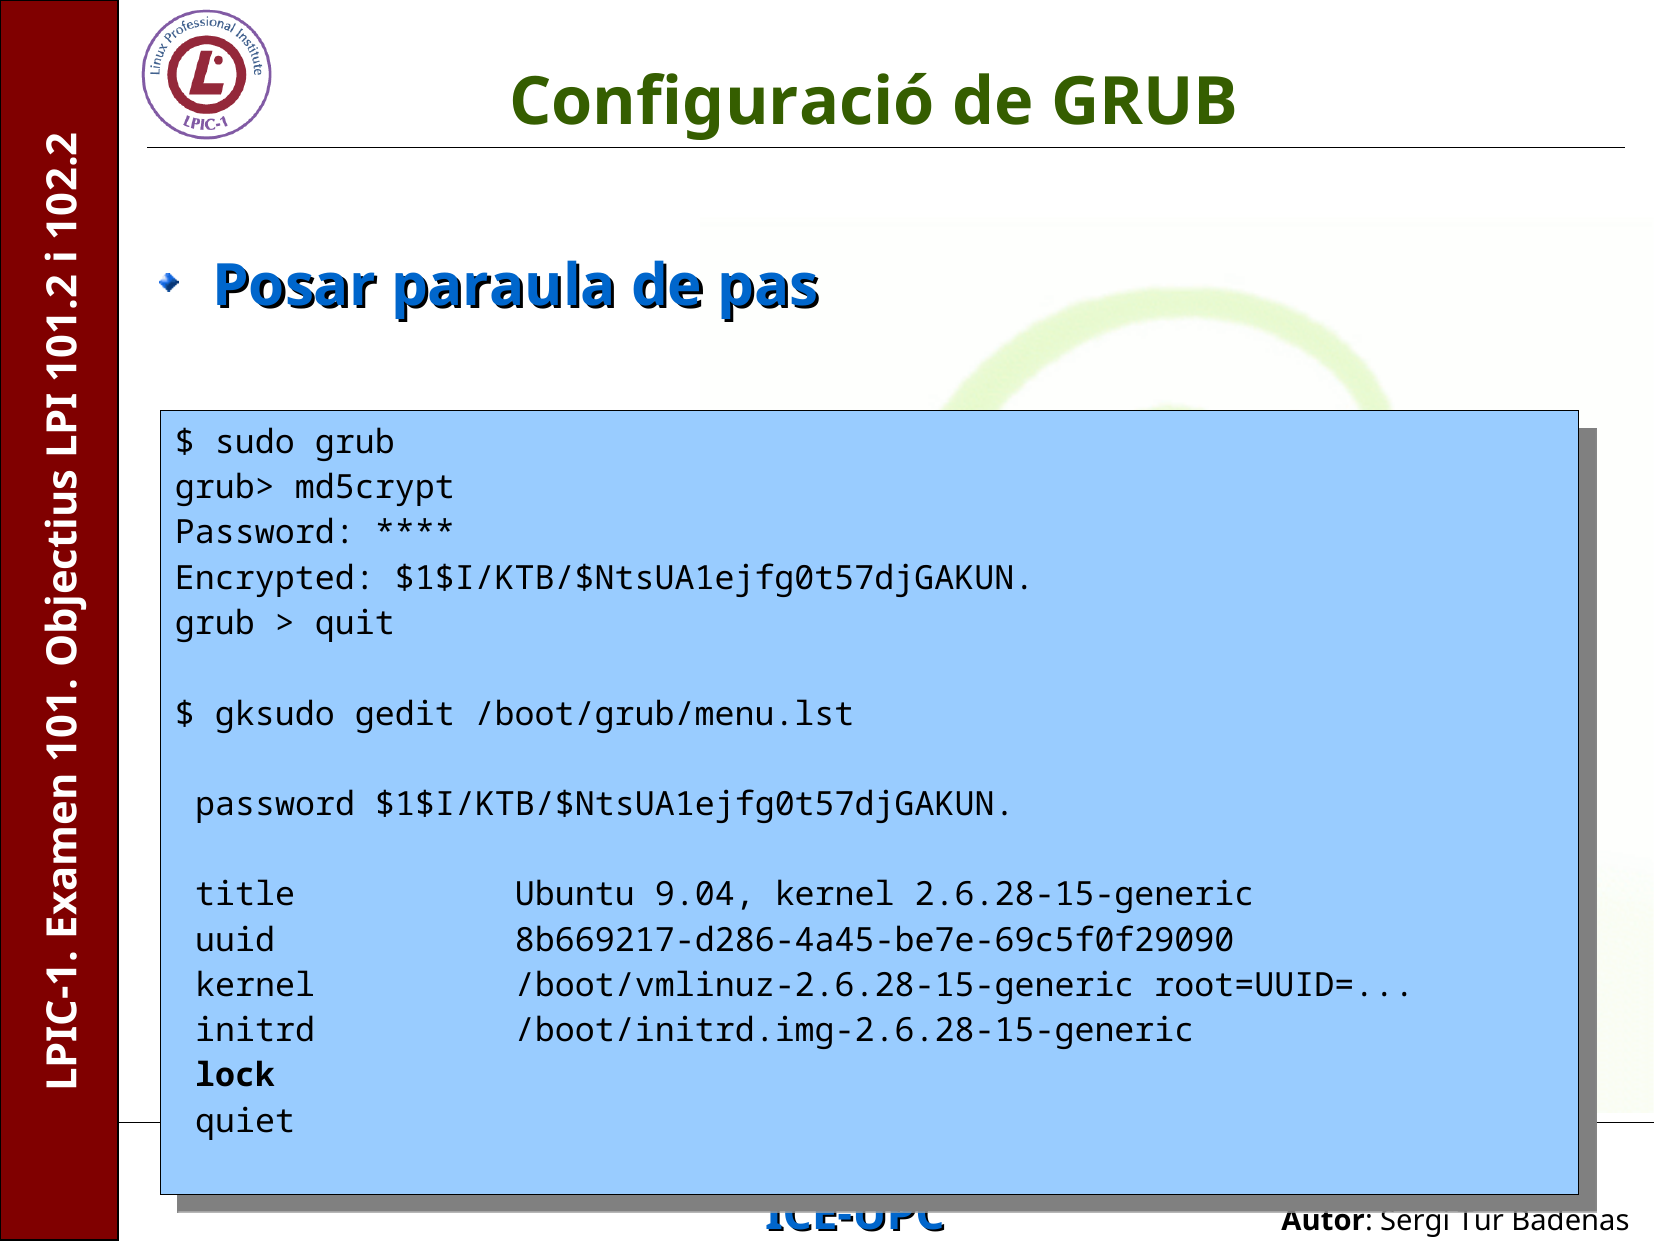

# Configuració de GRUB
Posar paraula de pas
$ sudo grub
grub> md5crypt
Password: ****
Encrypted: $1$I/KTB/$NtsUA1ejfg0t57djGAKUN.
grub > quit
$ gksudo gedit /boot/grub/menu.lst
 password $1$I/KTB/$NtsUA1ejfg0t57djGAKUN.
 title Ubuntu 9.04, kernel 2.6.28-15-generic
 uuid 8b669217-d286-4a45-be7e-69c5f0f29090
 kernel /boot/vmlinuz-2.6.28-15-generic root=UUID=...
 initrd /boot/initrd.img-2.6.28-15-generic
 lock
 quiet